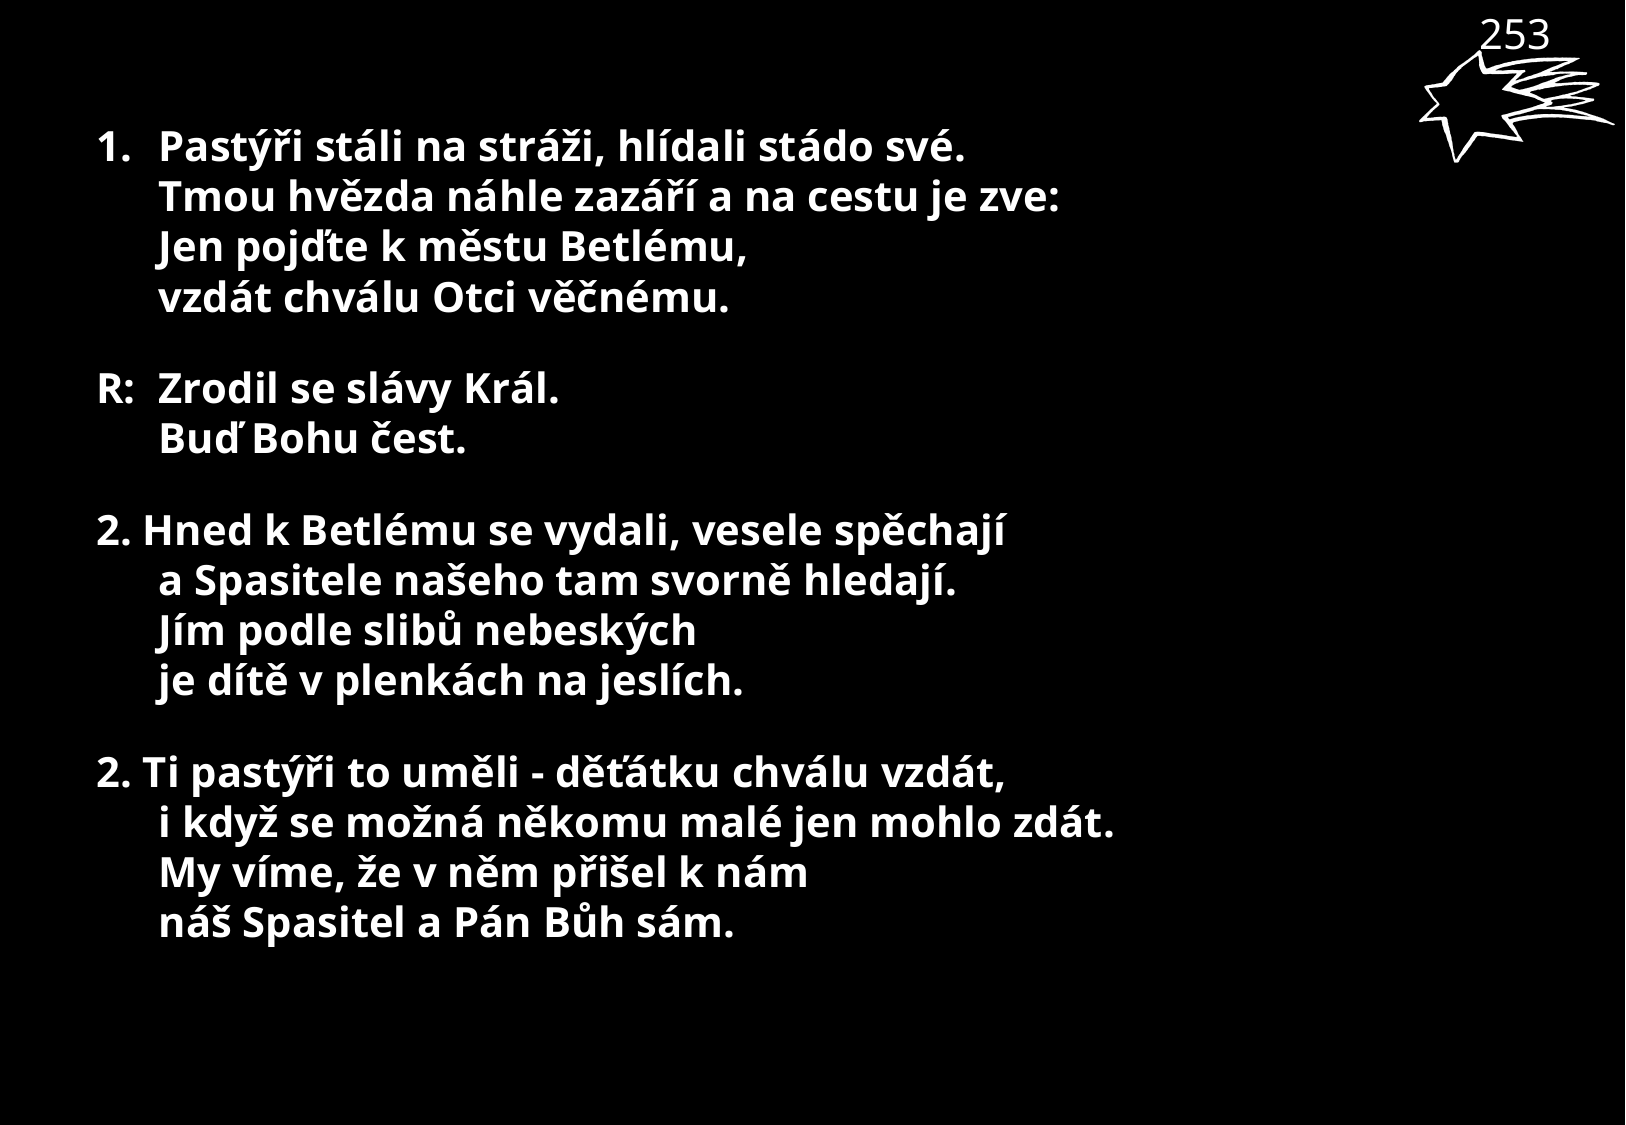

253
# Pastýři stáli na stráži, hlídali stádo své. Tmou hvězda náhle zazáří a na cestu je zve: Jen pojďte k městu Betlému, vzdát chválu Otci věčnému.
R: 	Zrodil se slávy Král.
Buď Bohu čest.
2. Hned k Betlému se vydali, vesele spěchají
a Spasitele našeho tam svorně hledají.
Jím podle slibů nebeských
je dítě v plenkách na jeslích.
2. Ti pastýři to uměli - děťátku chválu vzdát,
i když se možná někomu malé jen mohlo zdát.
My víme, že v něm přišel k nám
náš Spasitel a Pán Bůh sám.